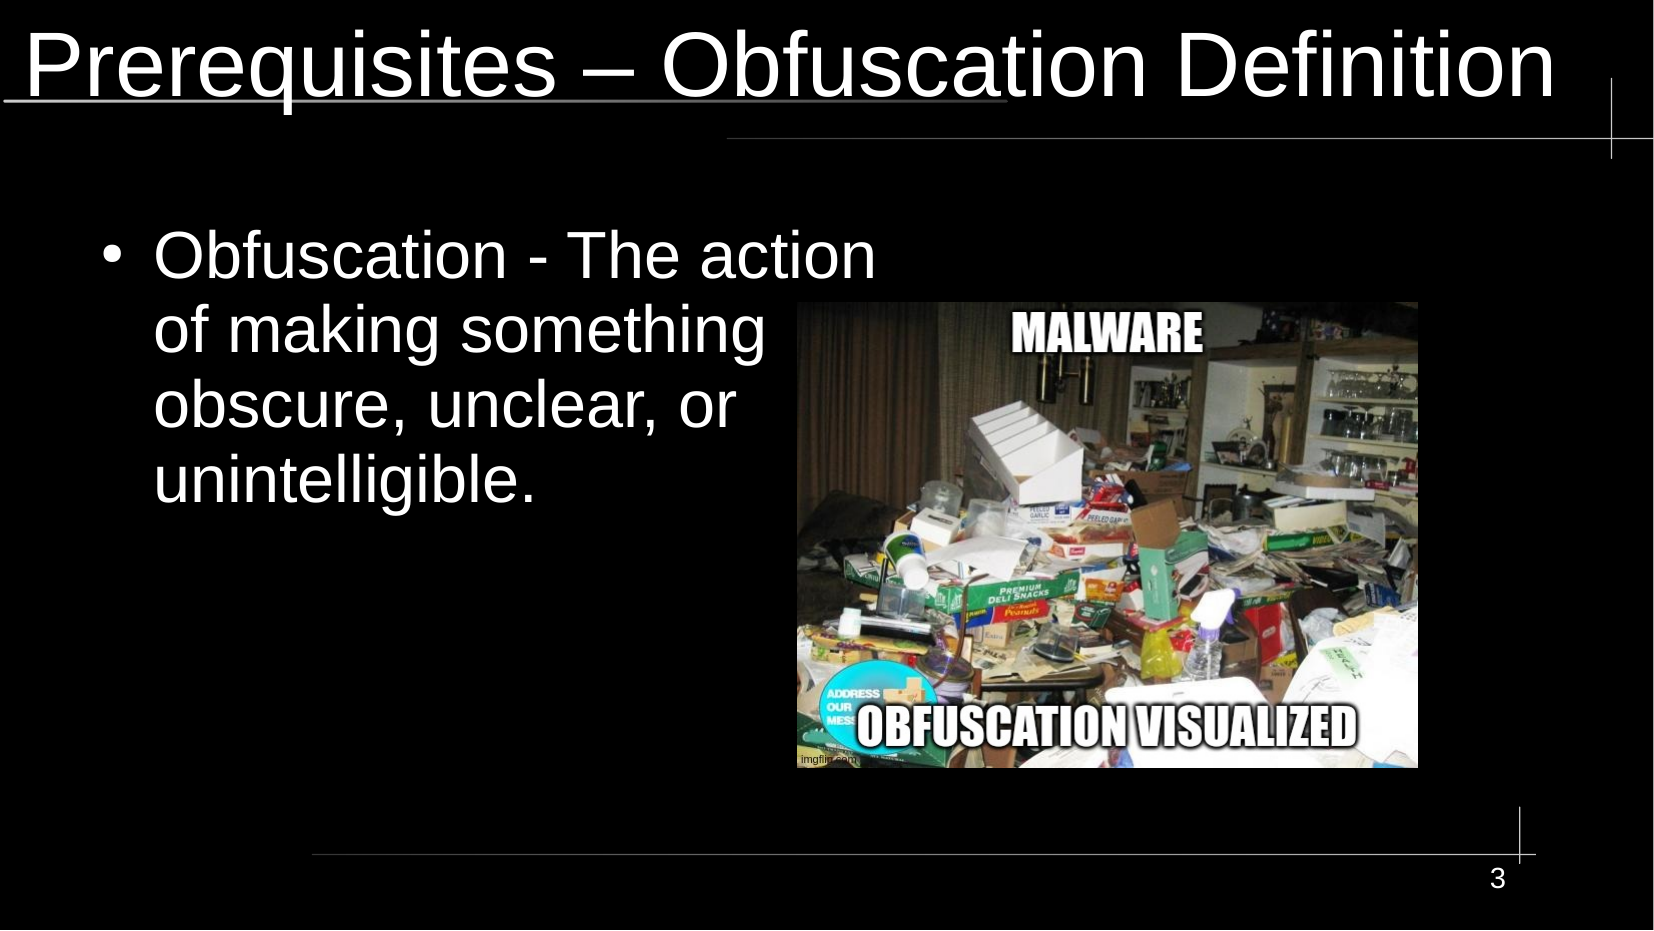

# Prerequisites – Obfuscation Definition
Obfuscation - The action of making something obscure, unclear, or unintelligible.
3